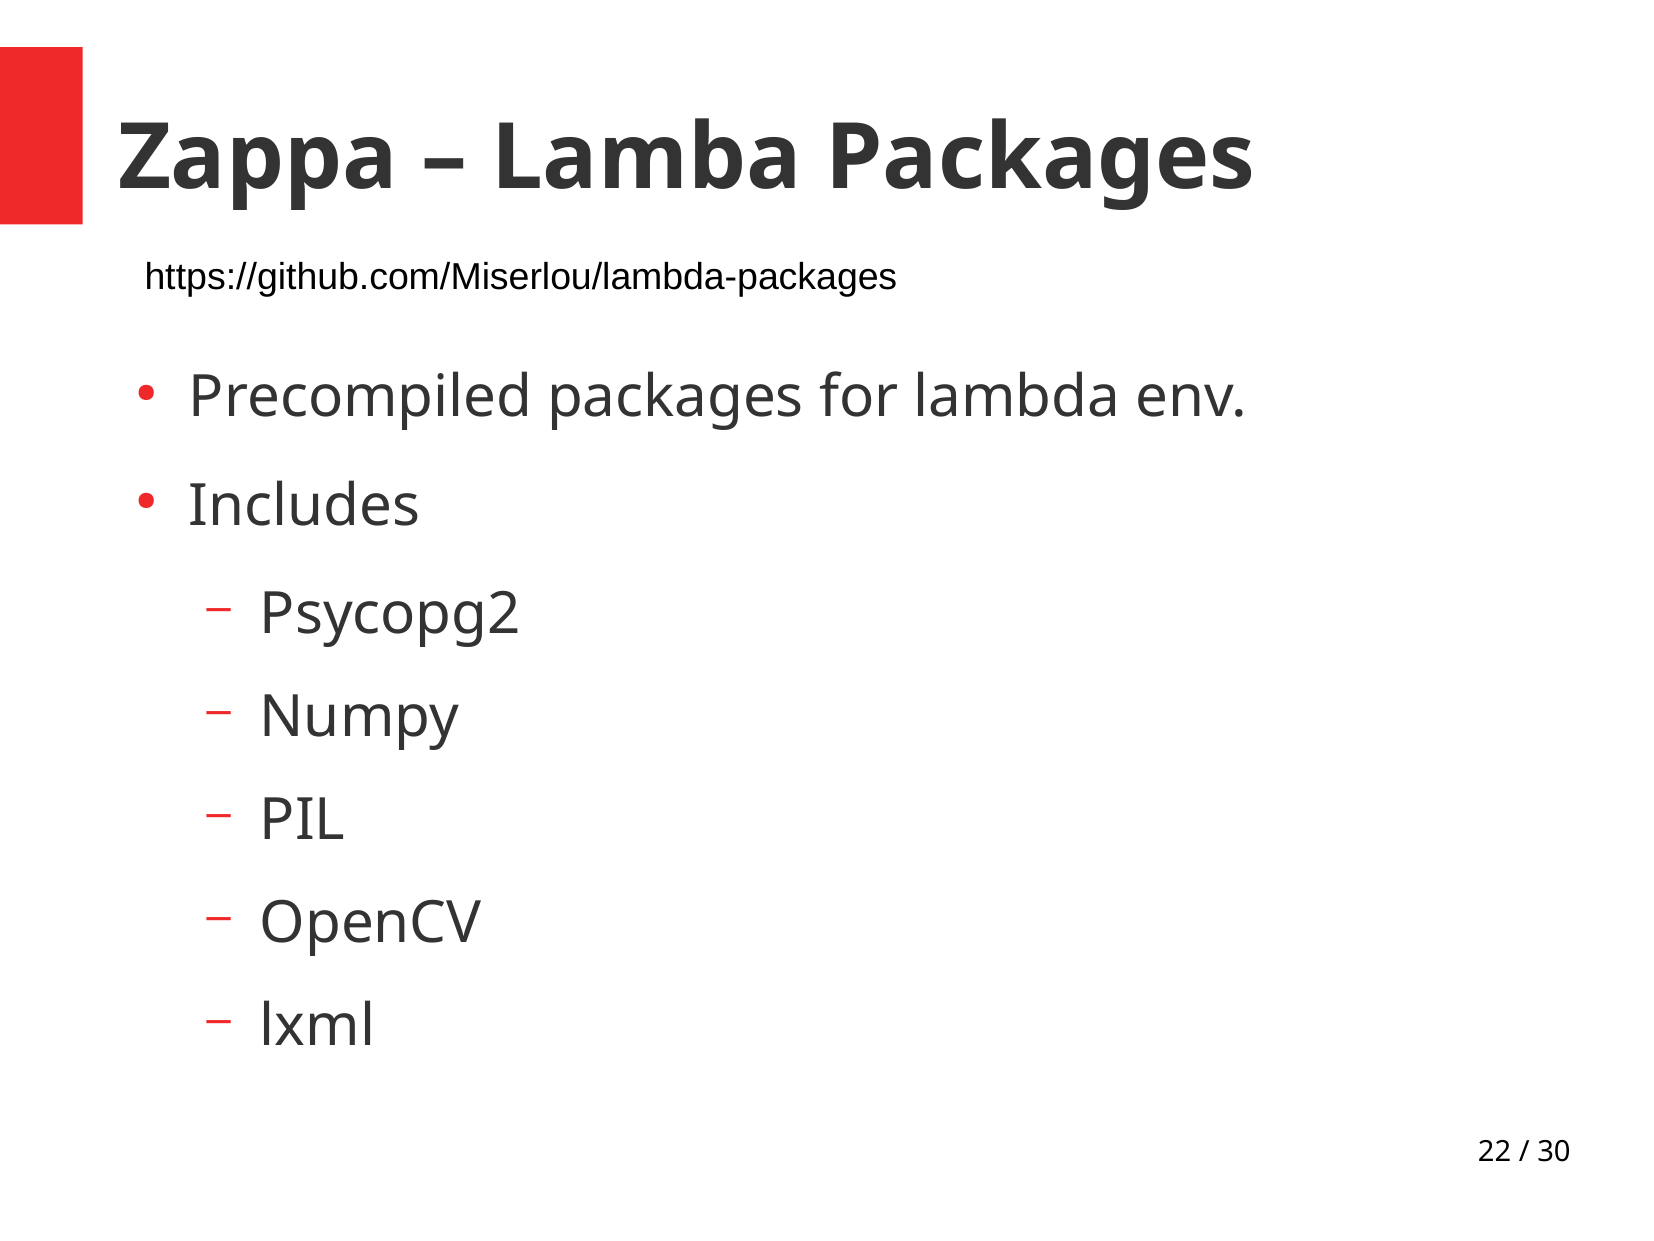

# Zappa – Lamba Packages
https://github.com/Miserlou/lambda-packages
Precompiled packages for lambda env.
Includes
Psycopg2
Numpy
PIL
OpenCV
lxml
22